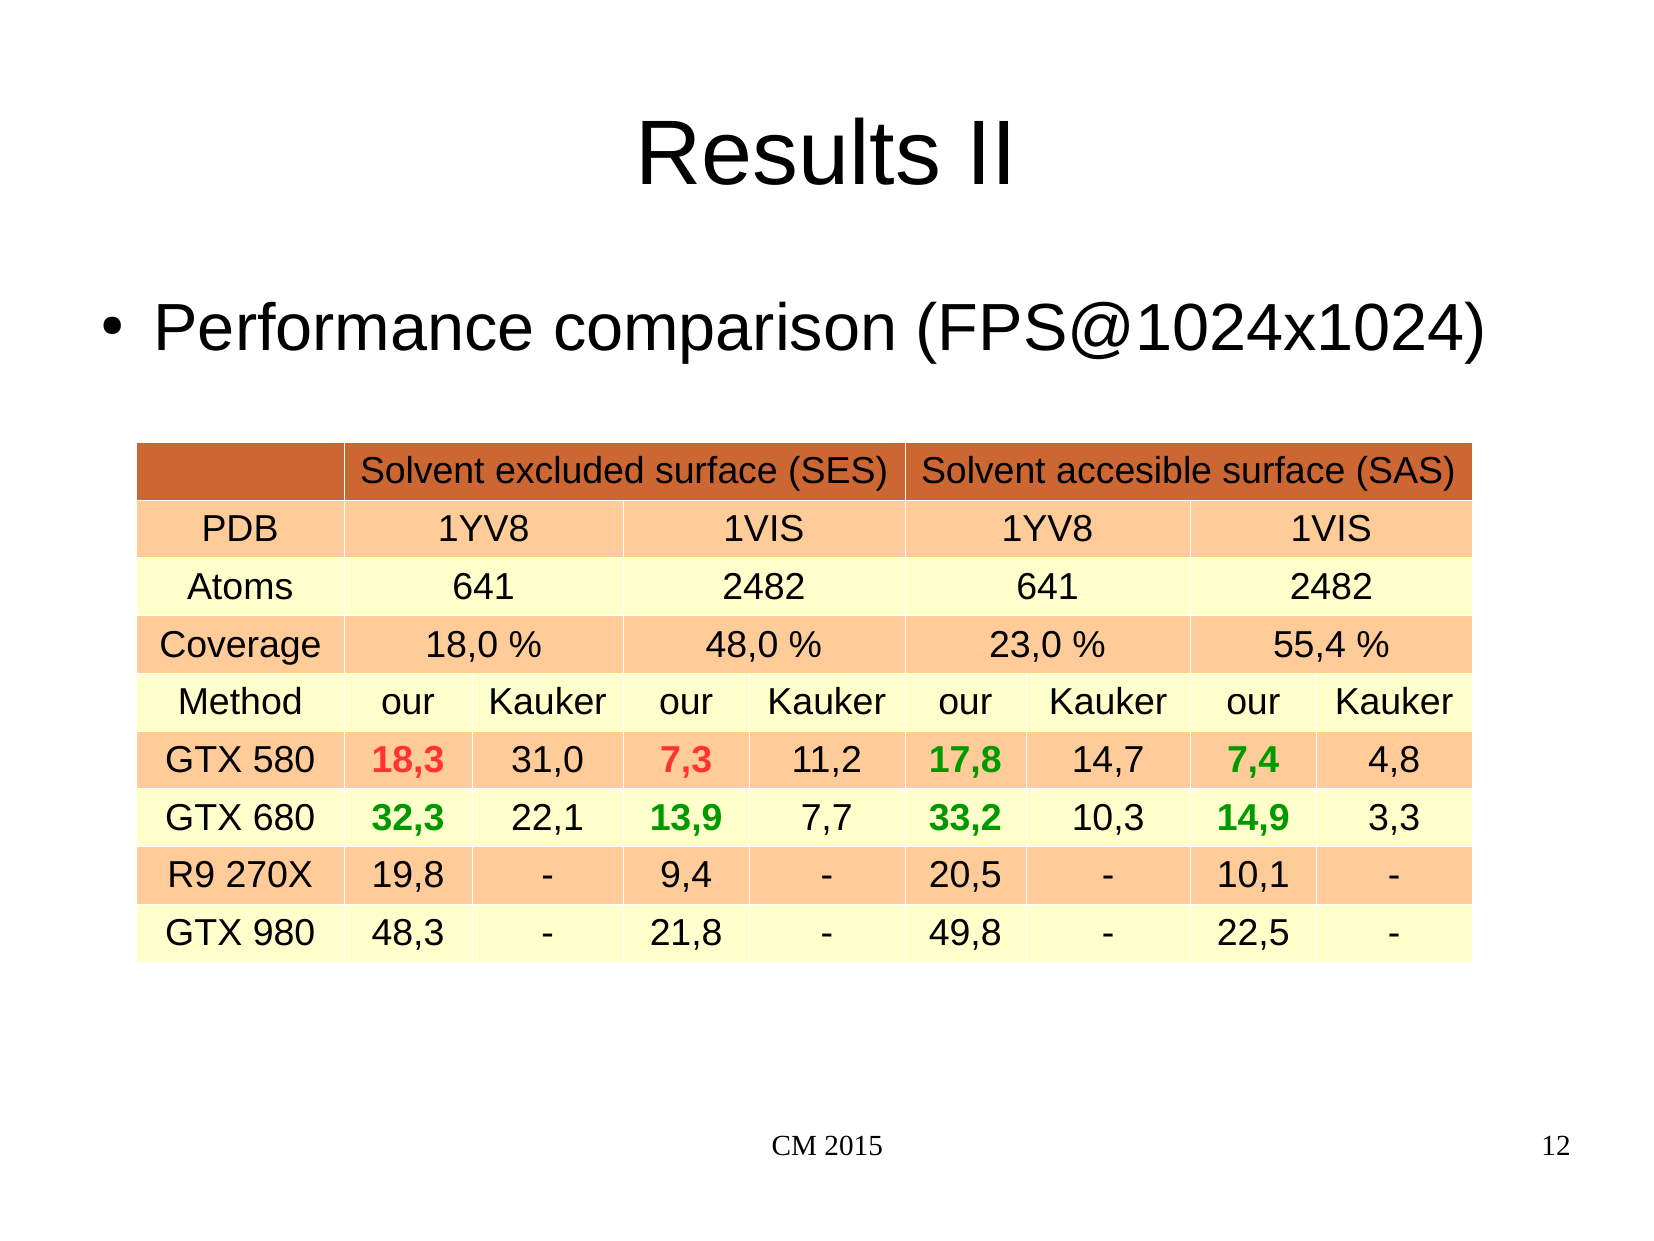

# Results II
Performance comparison (FPS@1024x1024)
| | Solvent excluded surface (SES) | | | | Solvent accesible surface (SAS) | | | |
| --- | --- | --- | --- | --- | --- | --- | --- | --- |
| PDB | 1YV8 | | 1VIS | | 1YV8 | | 1VIS | |
| Atoms | 641 | | 2482 | | 641 | | 2482 | |
| Coverage | 18,0 % | | 48,0 % | | 23,0 % | | 55,4 % | |
| Method | our | Kauker | our | Kauker | our | Kauker | our | Kauker |
| GTX 580 | 18,3 | 31,0 | 7,3 | 11,2 | 17,8 | 14,7 | 7,4 | 4,8 |
| GTX 680 | 32,3 | 22,1 | 13,9 | 7,7 | 33,2 | 10,3 | 14,9 | 3,3 |
| R9 270X | 19,8 | - | 9,4 | - | 20,5 | - | 10,1 | - |
| GTX 980 | 48,3 | - | 21,8 | - | 49,8 | - | 22,5 | - |
CM 2015
12